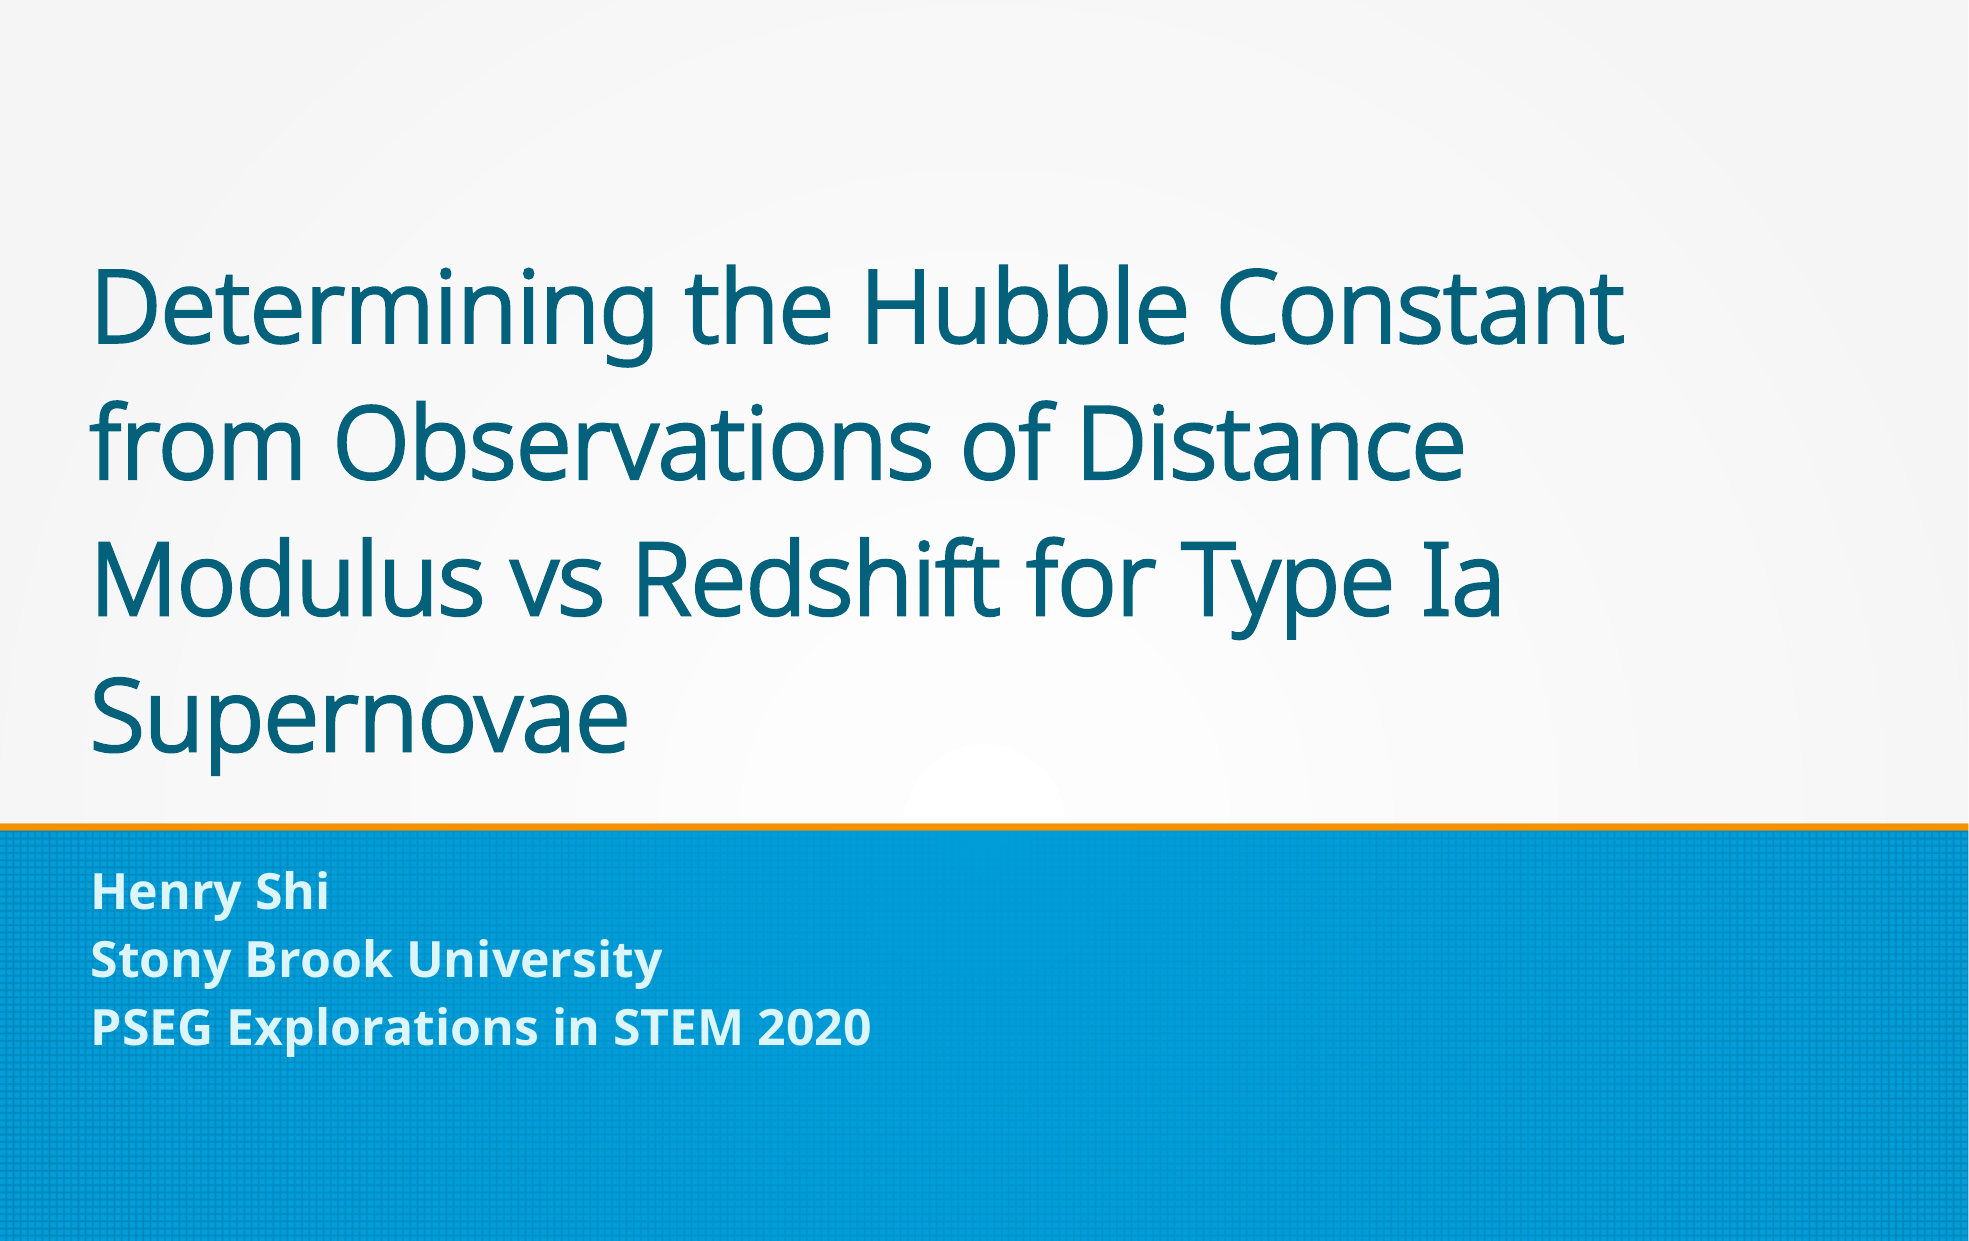

# Determining the Hubble Constant from Observations of Distance Modulus vs Redshift for Type Ia Supernovae
Henry Shi
Stony Brook University
PSEG Explorations in STEM 2020